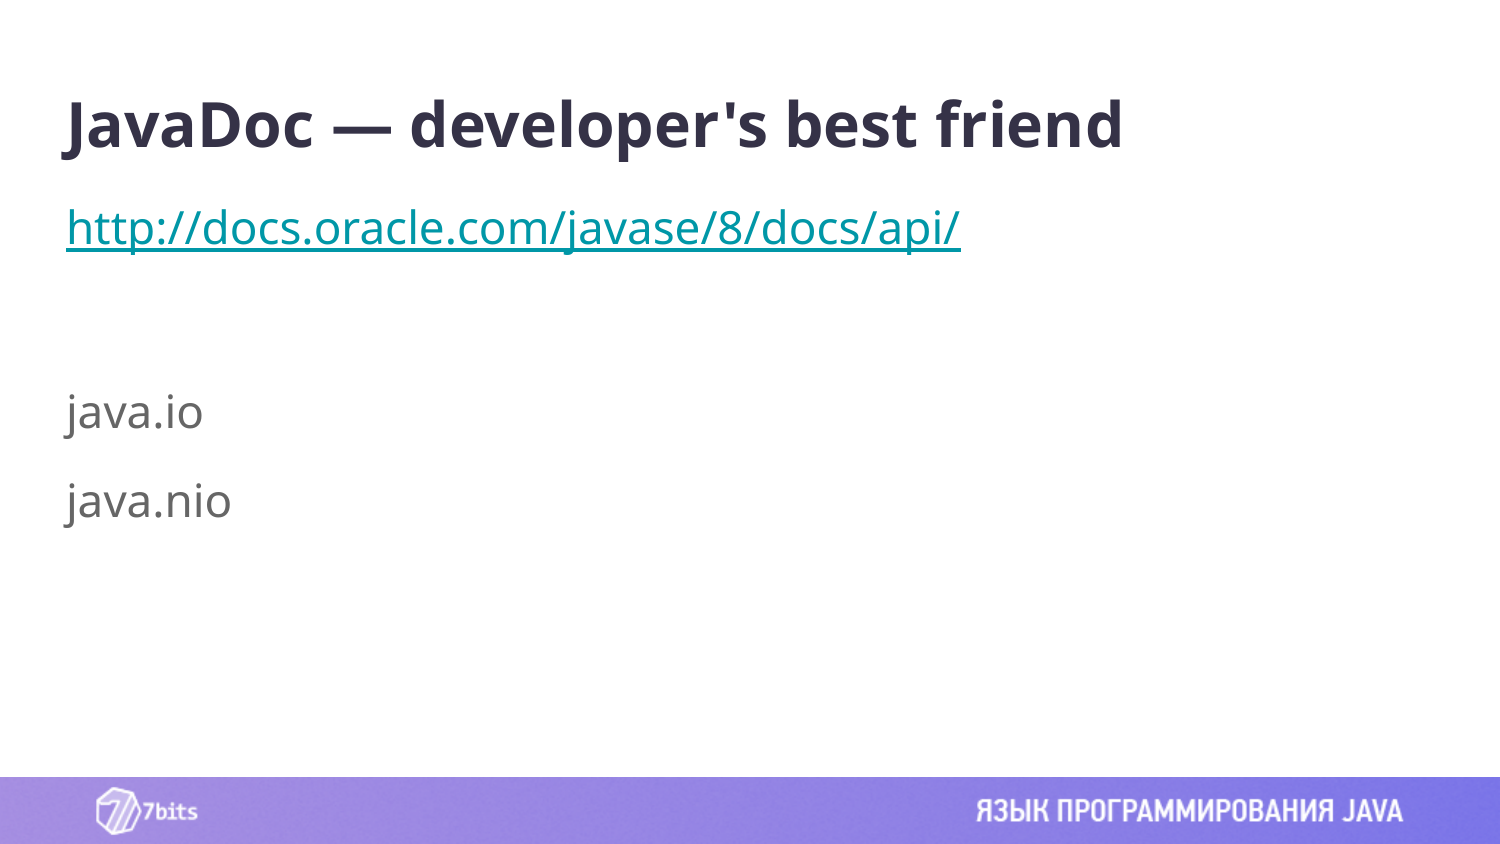

# JavaDoc — developer's best friend
http://docs.oracle.com/javase/8/docs/api/
java.io
java.nio